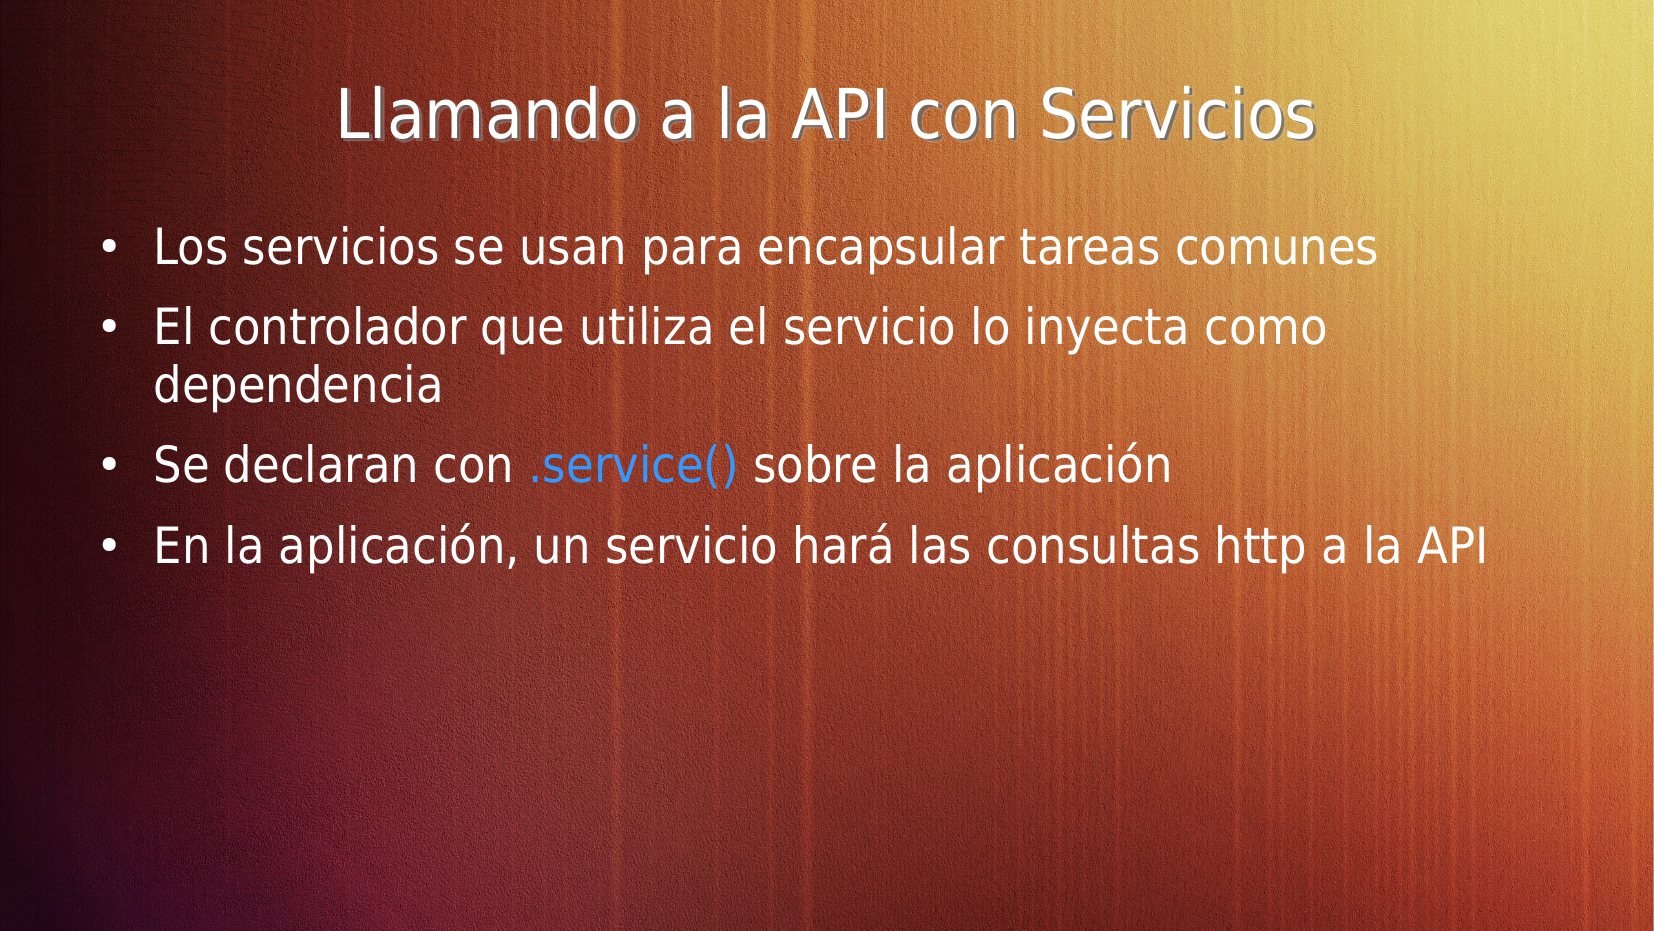

# Llamando a la API con Servicios
Los servicios se usan para encapsular tareas comunes
El controlador que utiliza el servicio lo inyecta como dependencia
Se declaran con .service() sobre la aplicación
En la aplicación, un servicio hará las consultas http a la API